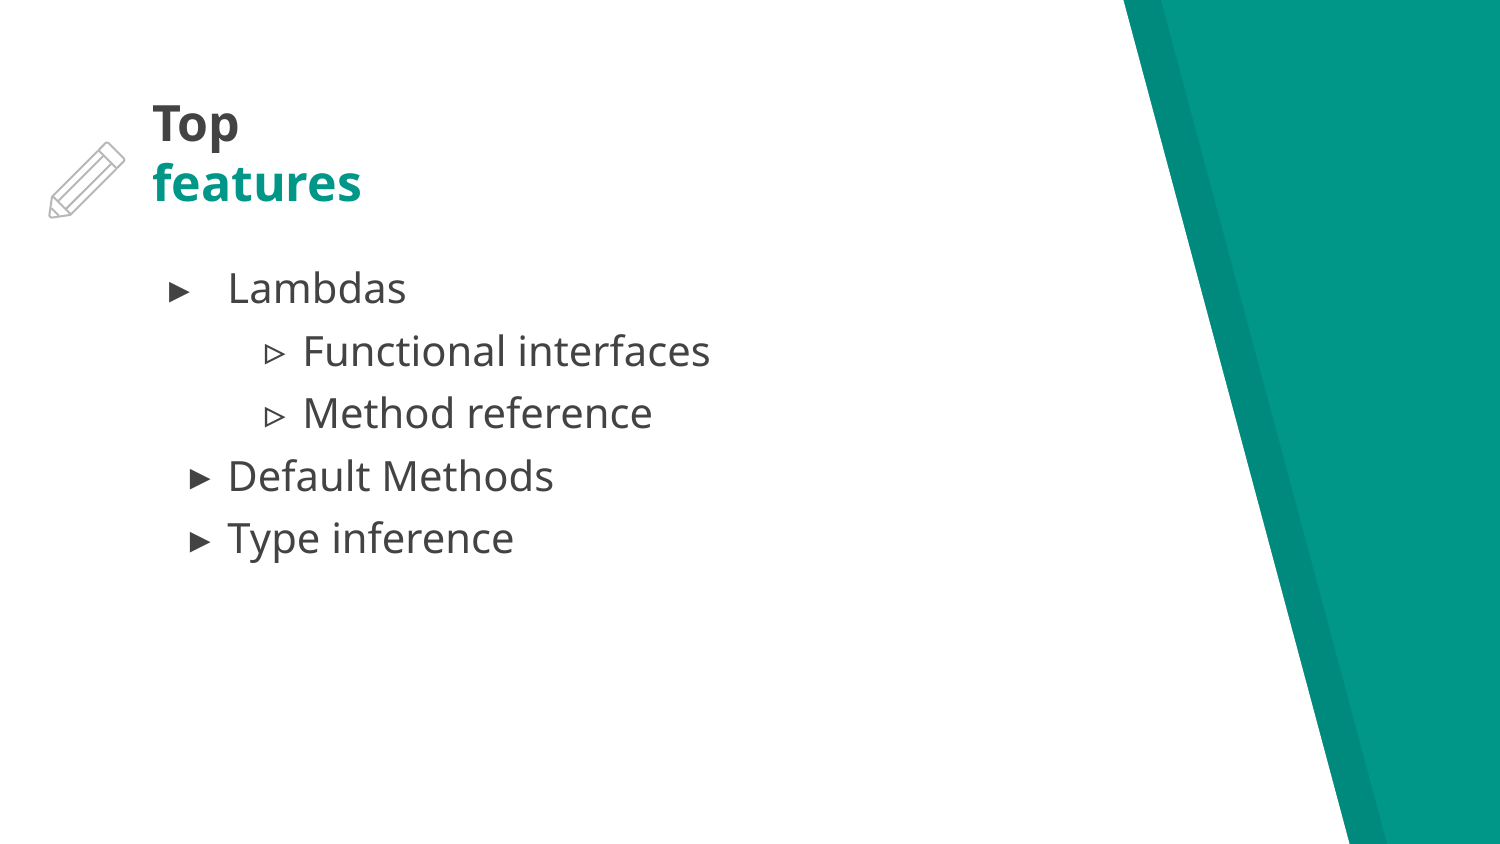

# Top features
Lambdas
Functional interfaces
Method reference
Default Methods
Type inference